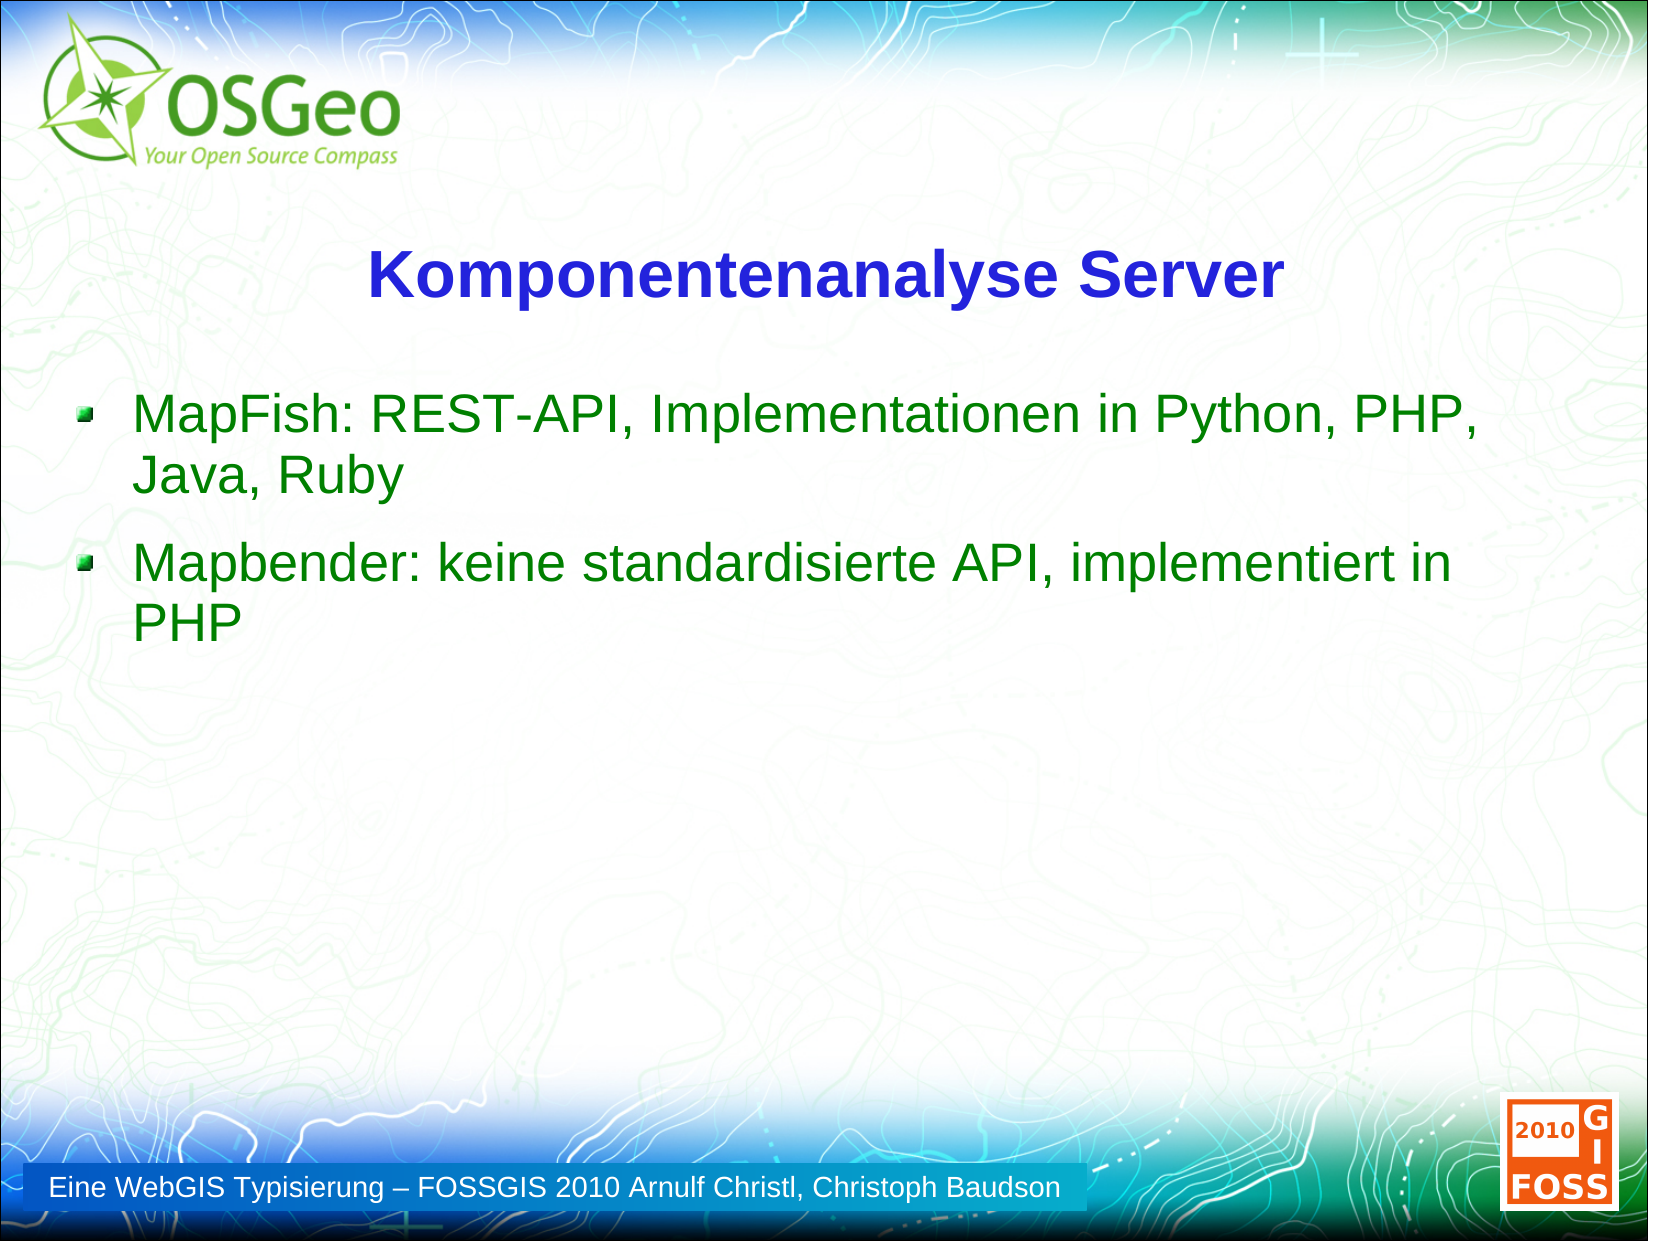

# Komponentenanalyse Server
MapFish: REST-API, Implementationen in Python, PHP, Java, Ruby
Mapbender: keine standardisierte API, implementiert in PHP